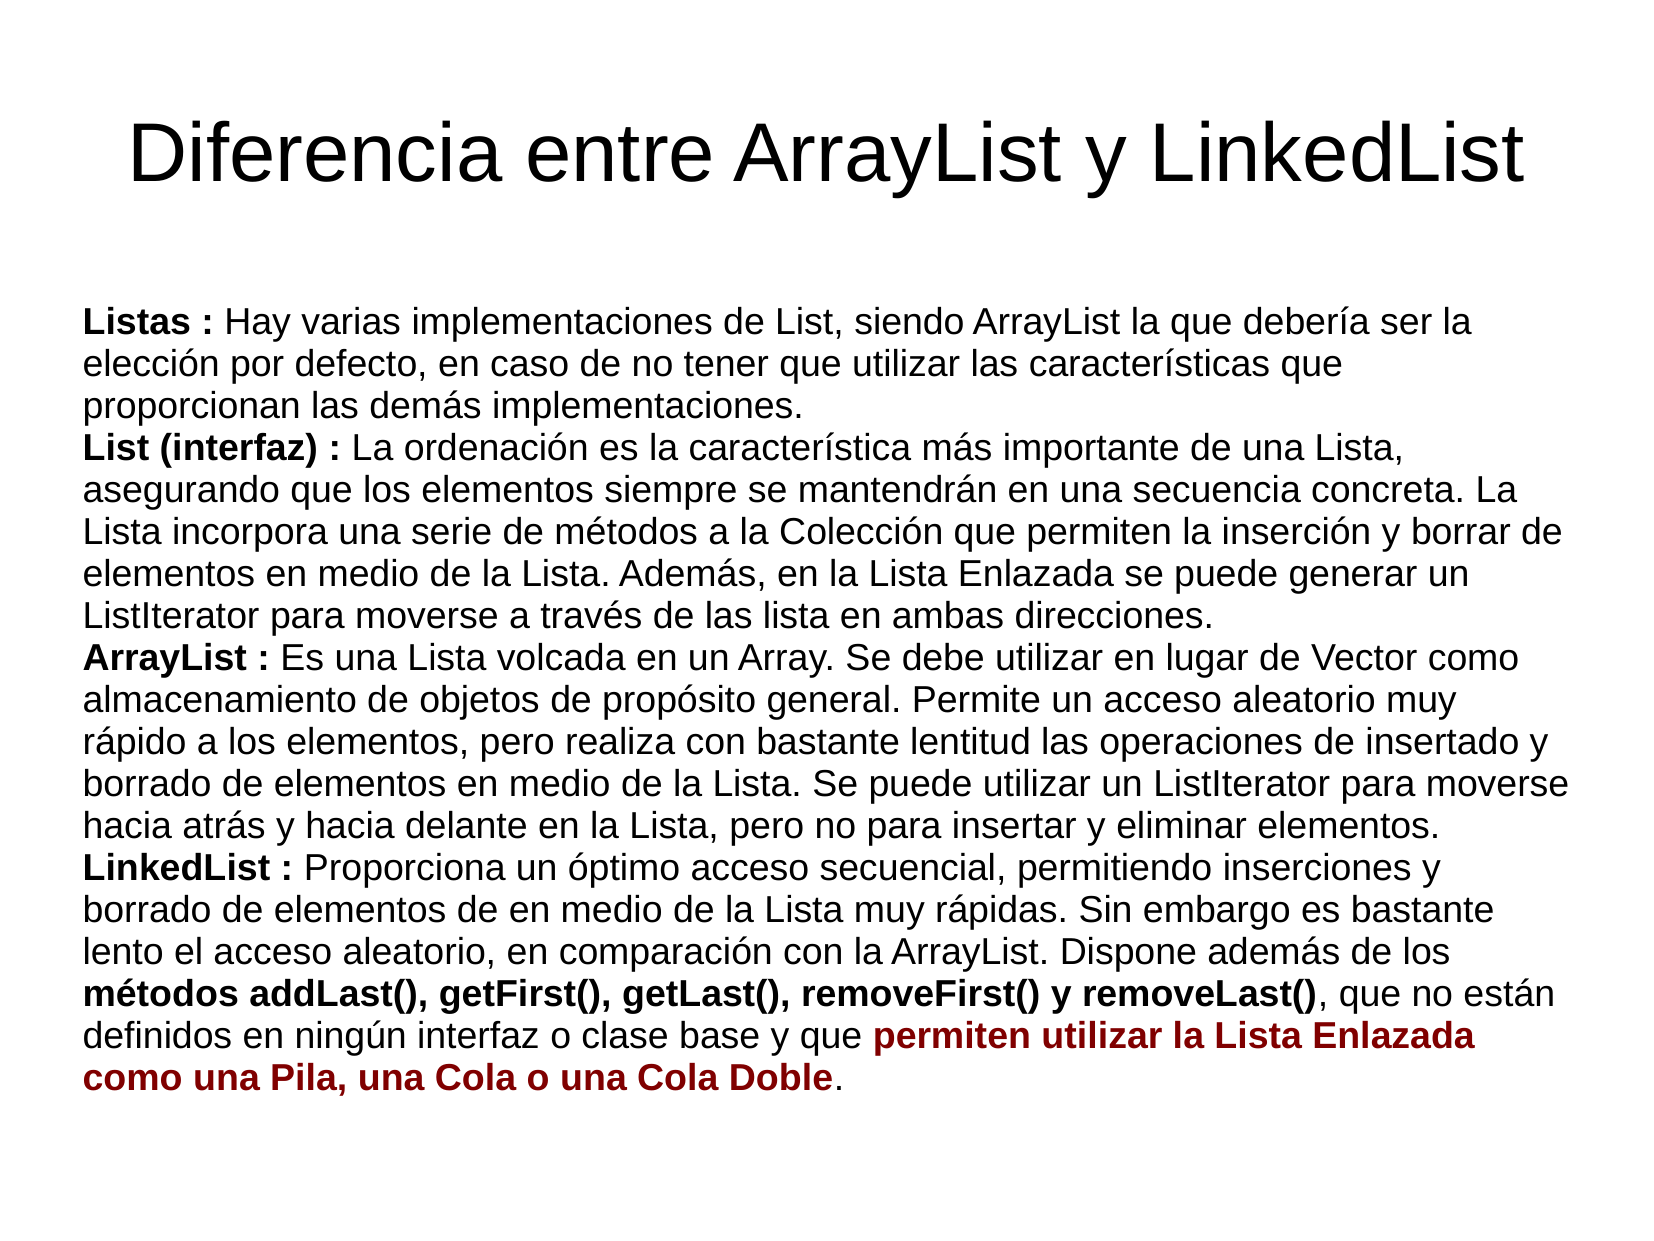

# Diferencia entre ArrayList y LinkedList
Listas : Hay varias implementaciones de List, siendo ArrayList la que debería ser la elección por defecto, en caso de no tener que utilizar las características que proporcionan las demás implementaciones.
List (interfaz) : La ordenación es la característica más importante de una Lista, asegurando que los elementos siempre se mantendrán en una secuencia concreta. La Lista incorpora una serie de métodos a la Colección que permiten la inserción y borrar de elementos en medio de la Lista. Además, en la Lista Enlazada se puede generar un ListIterator para moverse a través de las lista en ambas direcciones.
ArrayList : Es una Lista volcada en un Array. Se debe utilizar en lugar de Vector como almacenamiento de objetos de propósito general. Permite un acceso aleatorio muy rápido a los elementos, pero realiza con bastante lentitud las operaciones de insertado y borrado de elementos en medio de la Lista. Se puede utilizar un ListIterator para moverse hacia atrás y hacia delante en la Lista, pero no para insertar y eliminar elementos.
LinkedList : Proporciona un óptimo acceso secuencial, permitiendo inserciones y borrado de elementos de en medio de la Lista muy rápidas. Sin embargo es bastante lento el acceso aleatorio, en comparación con la ArrayList. Dispone además de los métodos addLast(), getFirst(), getLast(), removeFirst() y removeLast(), que no están definidos en ningún interfaz o clase base y que permiten utilizar la Lista Enlazada como una Pila, una Cola o una Cola Doble.